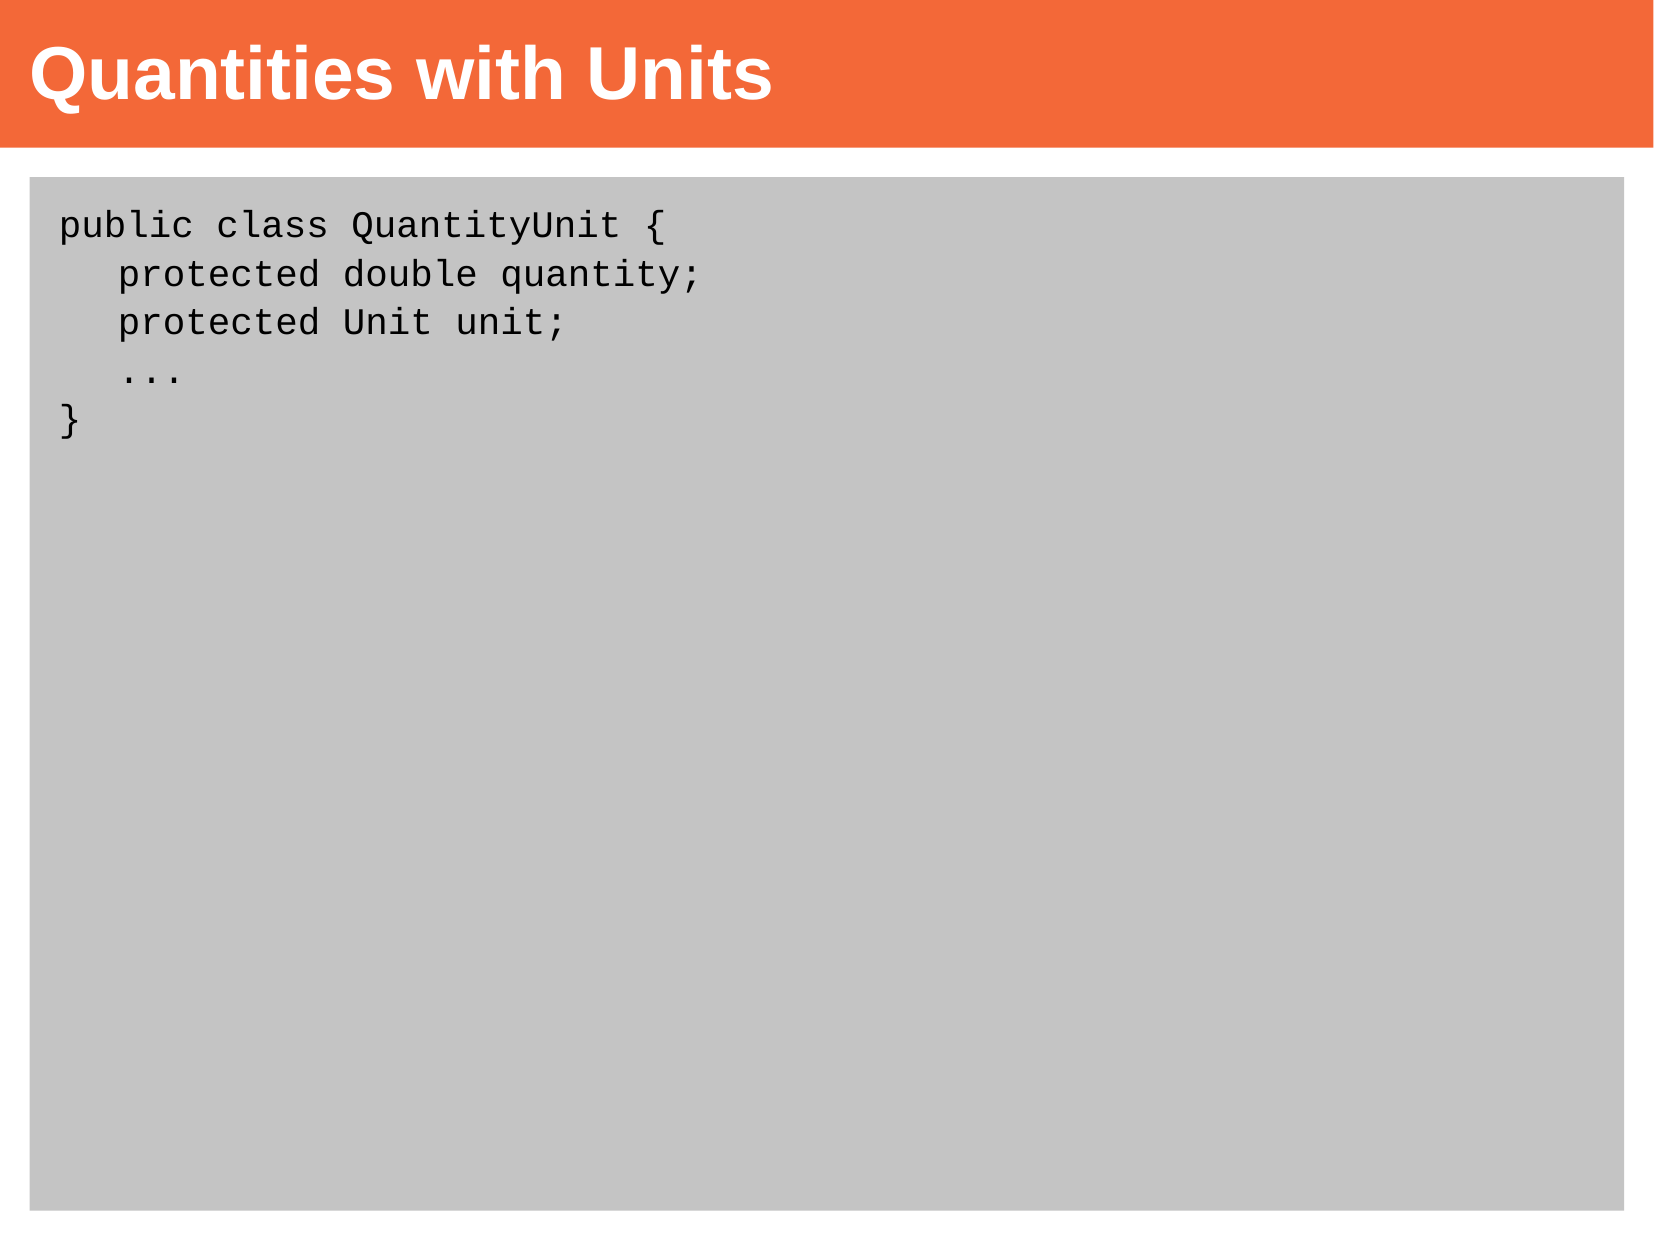

# Quantities with Units
public class QuantityUnit {
protected double quantity;
protected Unit unit;
...
}
Advanced Design and Programming
25
© 2018 Dirk Riehle - All Rights Reserved